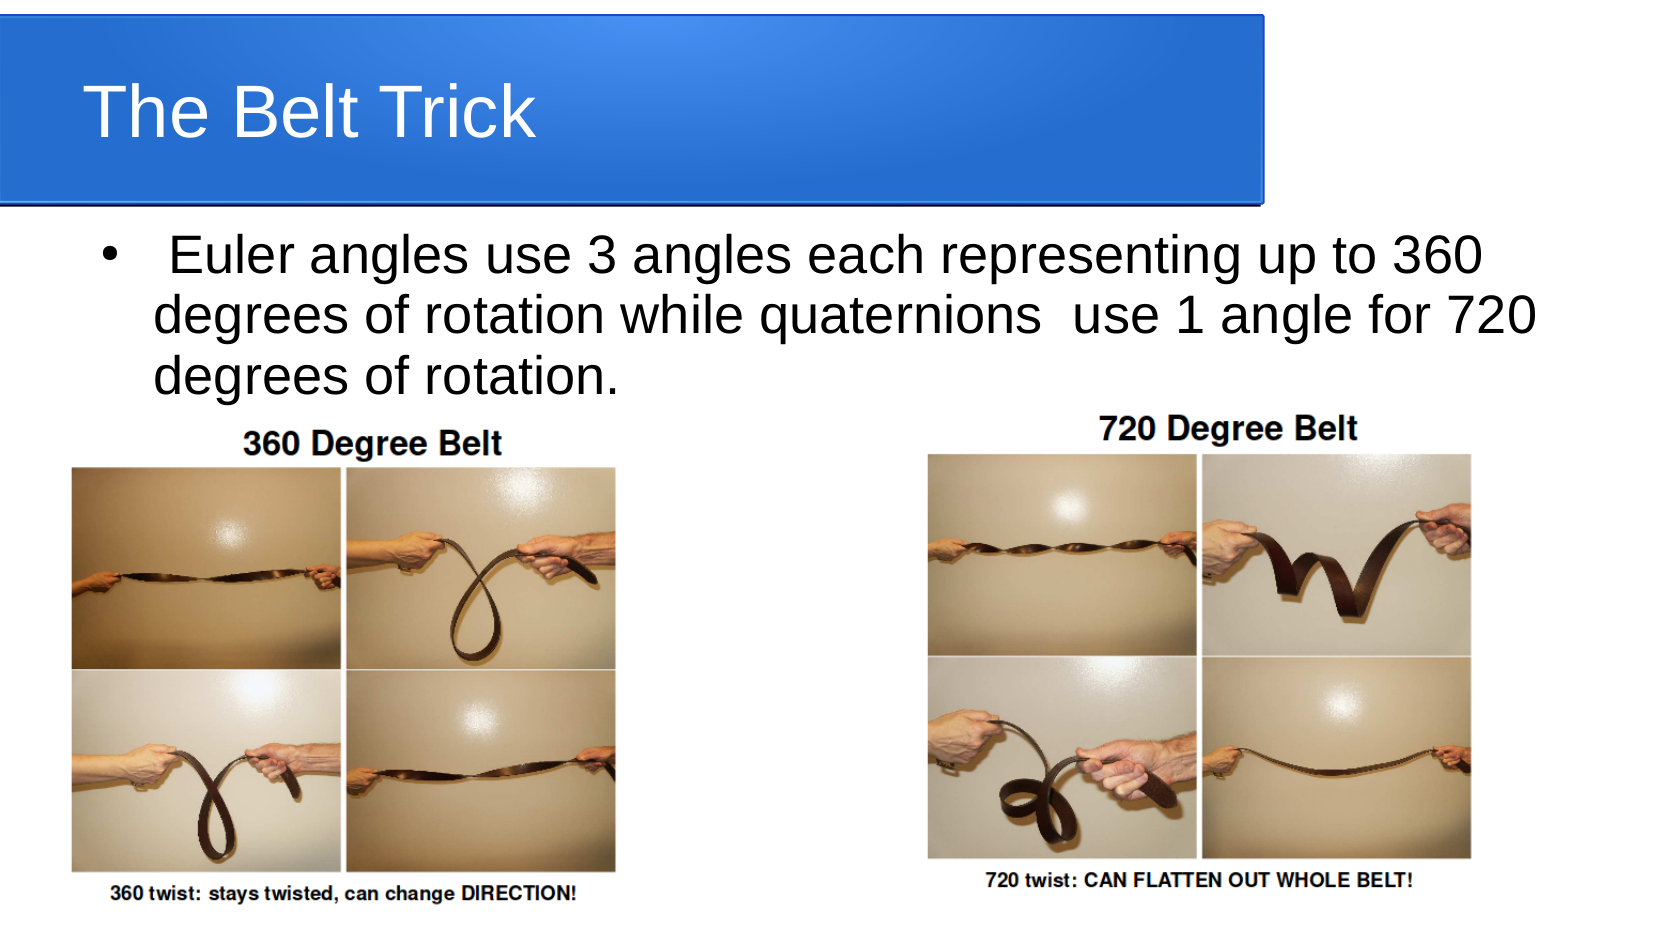

# The Belt Trick
 Euler angles use 3 angles each representing up to 360 degrees of rotation while quaternions use 1 angle for 720 degrees of rotation.